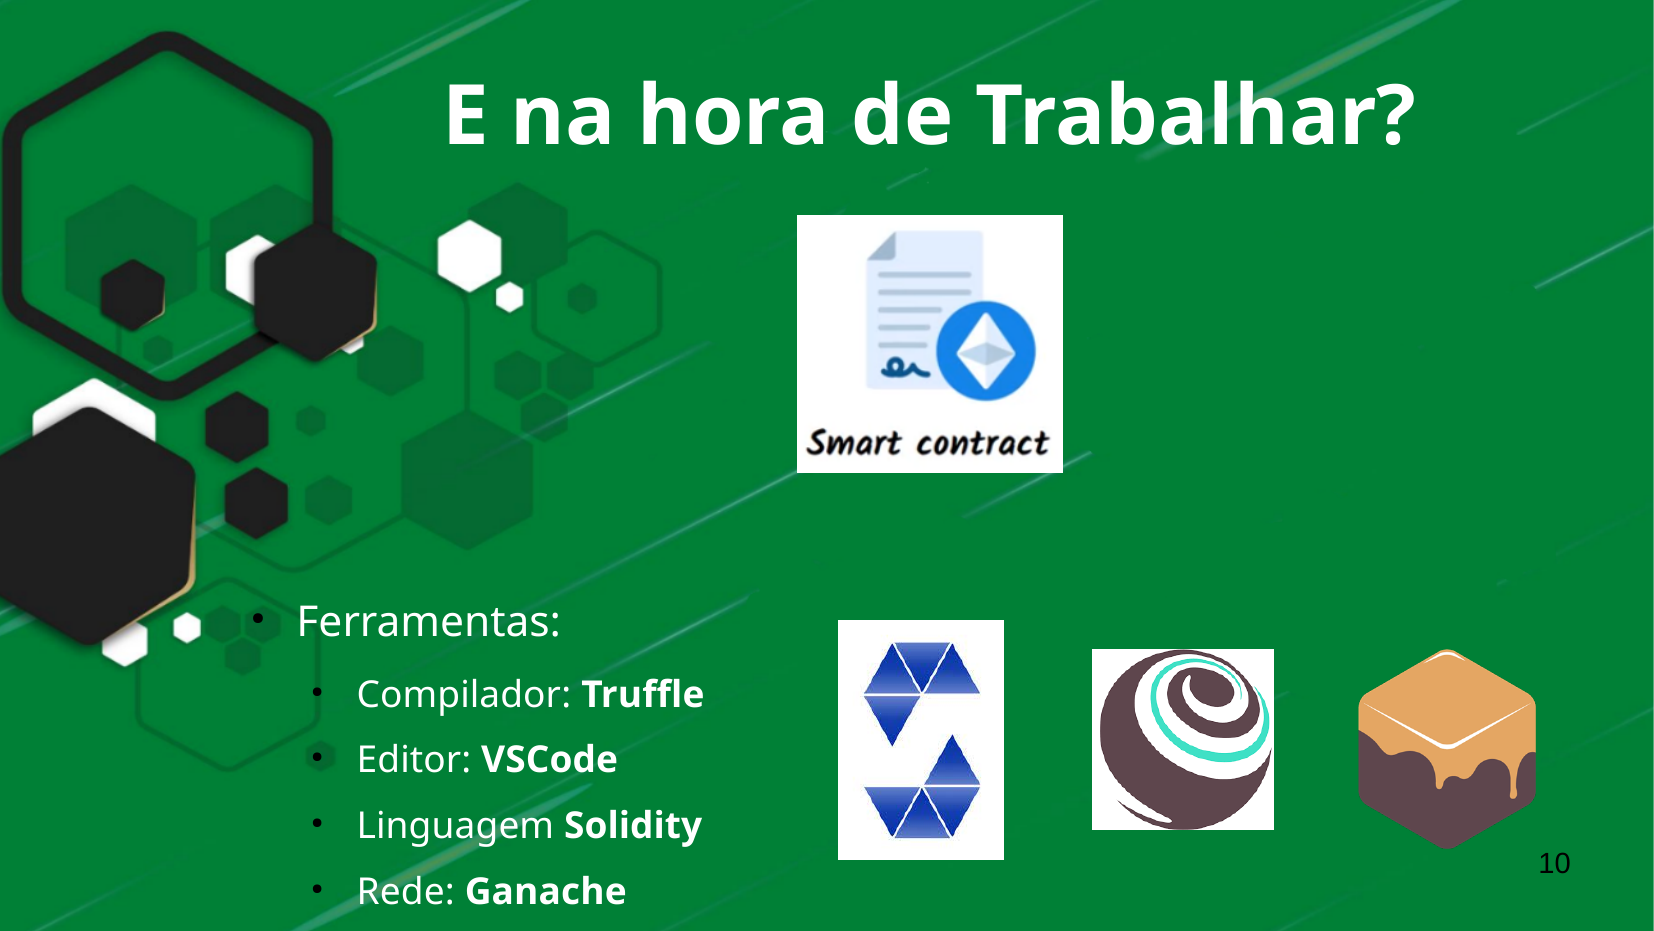

# E na hora de Trabalhar?
Ferramentas:
Compilador: Truffle
Editor: VSCode
Linguagem Solidity
Rede: Ganache
10